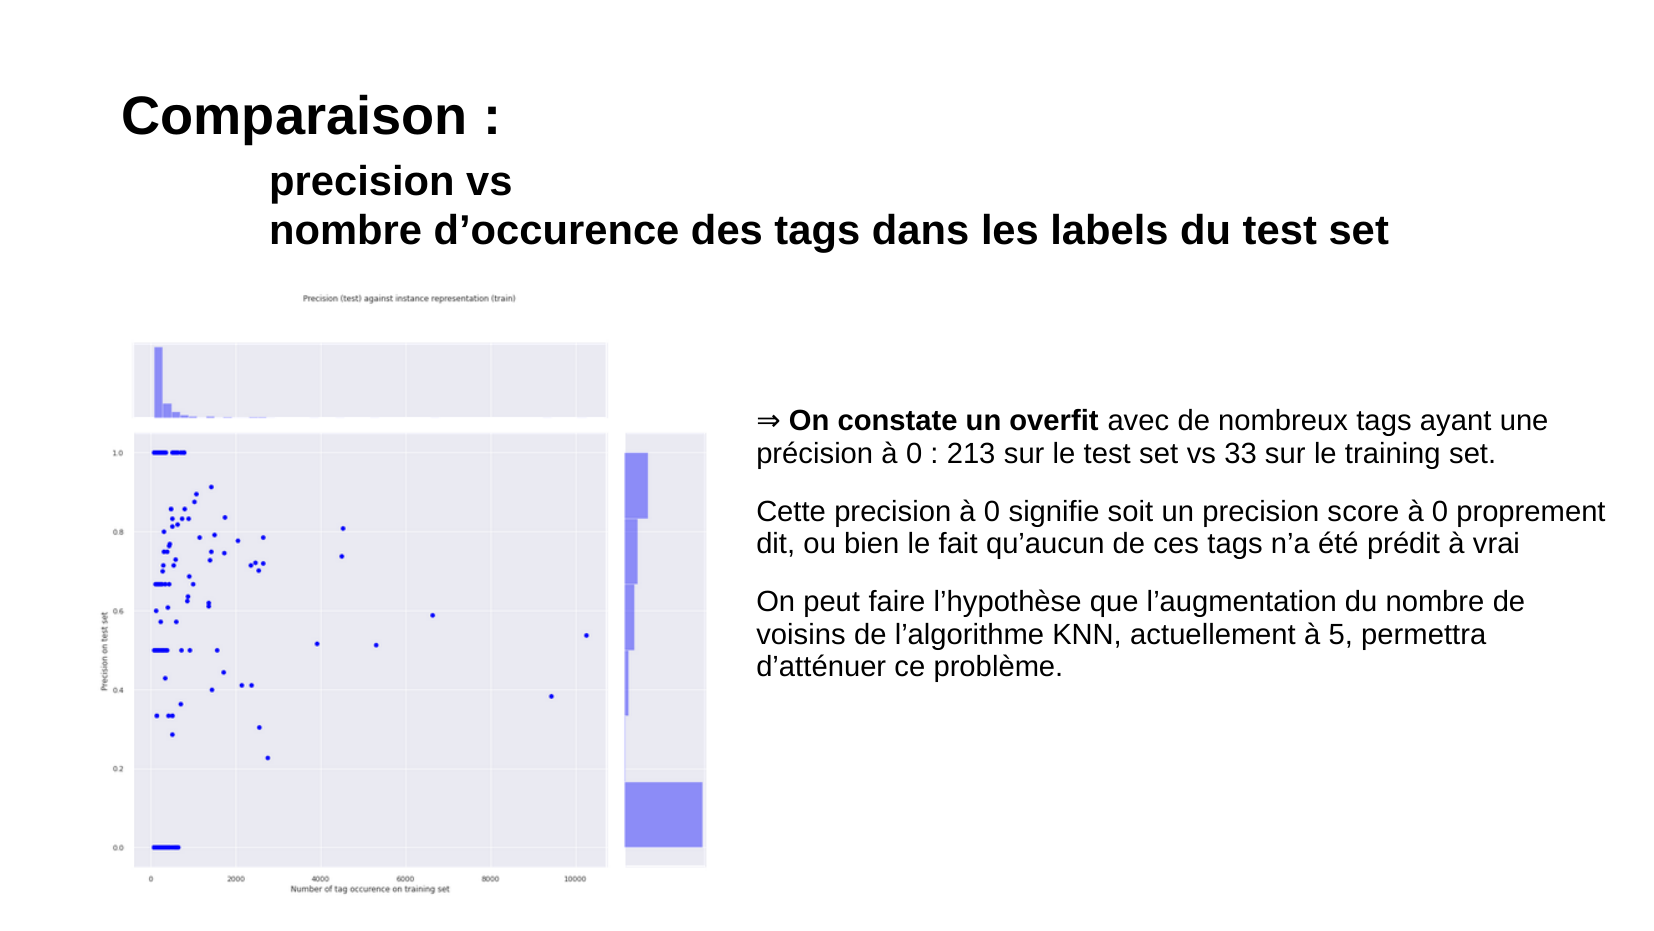

Comparaison :
		precision vs
		nombre d’occurence des tags dans les labels du test set
⇒ On constate un overfit avec de nombreux tags ayant une précision à 0 : 213 sur le test set vs 33 sur le training set.
Cette precision à 0 signifie soit un precision score à 0 proprement dit, ou bien le fait qu’aucun de ces tags n’a été prédit à vrai
On peut faire l’hypothèse que l’augmentation du nombre de voisins de l’algorithme KNN, actuellement à 5, permettra d’atténuer ce problème.